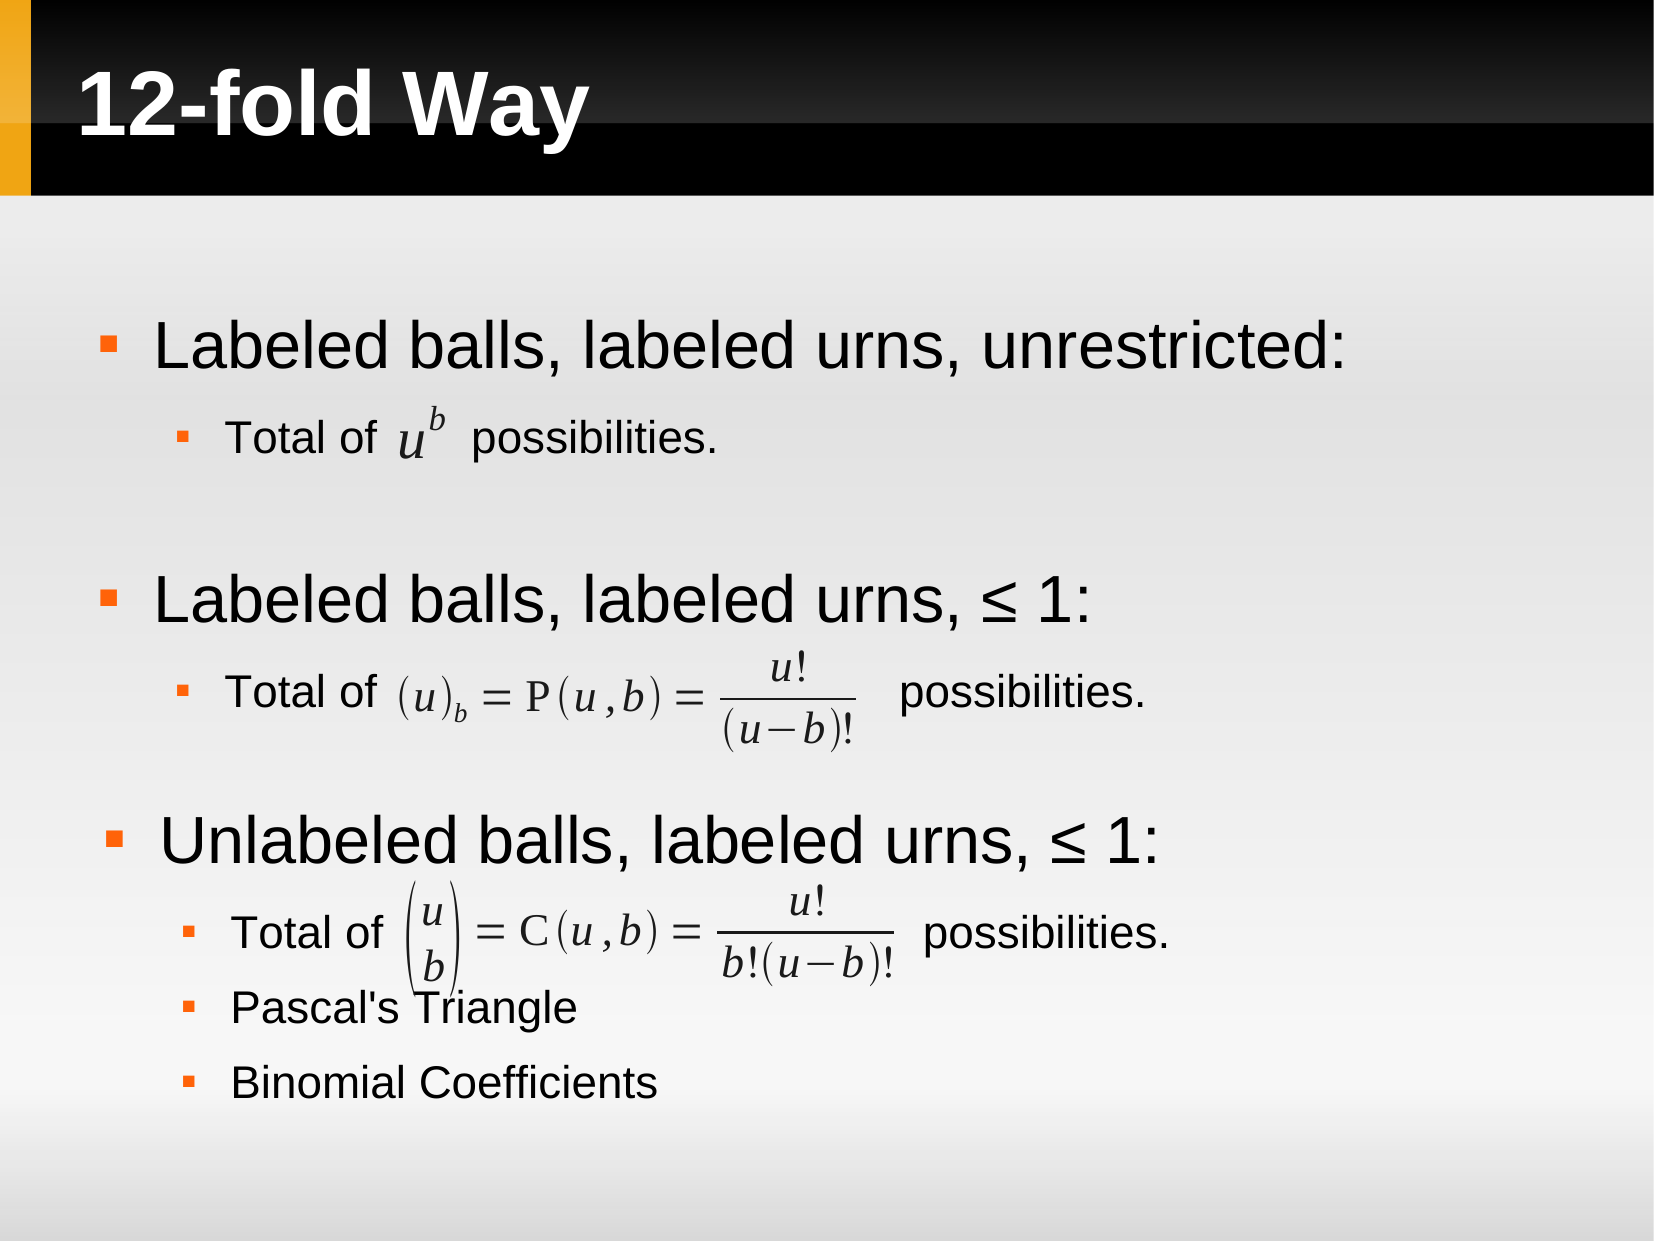

# 12-fold Way
Labeled balls, labeled urns, unrestricted:
Total of	 possibilities.
Labeled balls, labeled urns, ≤ 1:
Total of possibilities.
Unlabeled balls, labeled urns, ≤ 1:
Total of	 possibilities.
Pascal's Triangle
Binomial Coefficients